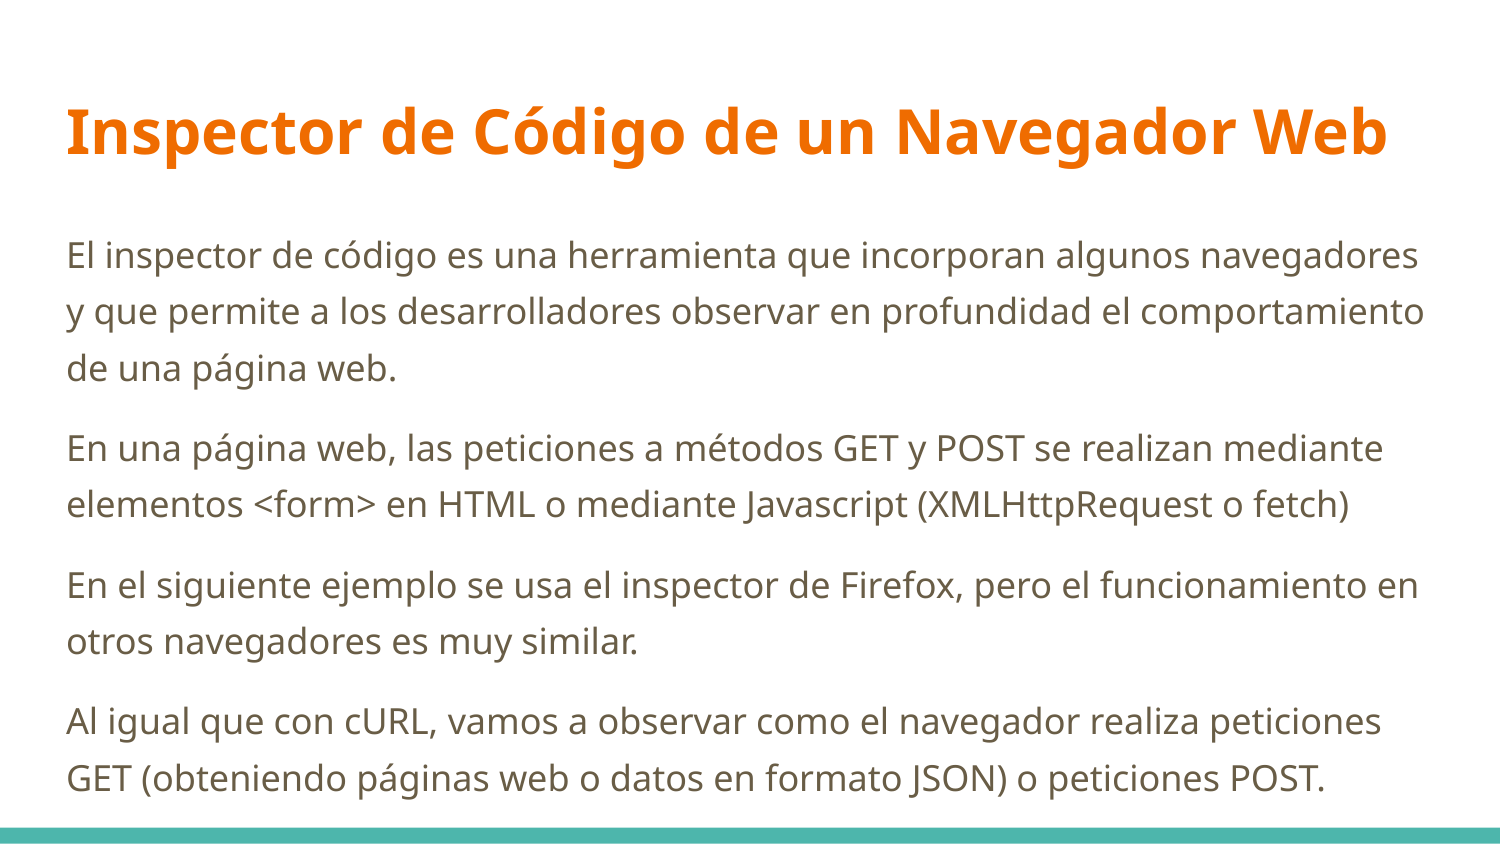

# Inspector de Código de un Navegador Web
El inspector de código es una herramienta que incorporan algunos navegadores y que permite a los desarrolladores observar en profundidad el comportamiento de una página web.
En una página web, las peticiones a métodos GET y POST se realizan mediante elementos <form> en HTML o mediante Javascript (XMLHttpRequest o fetch)
En el siguiente ejemplo se usa el inspector de Firefox, pero el funcionamiento en otros navegadores es muy similar.
Al igual que con cURL, vamos a observar como el navegador realiza peticiones GET (obteniendo páginas web o datos en formato JSON) o peticiones POST.